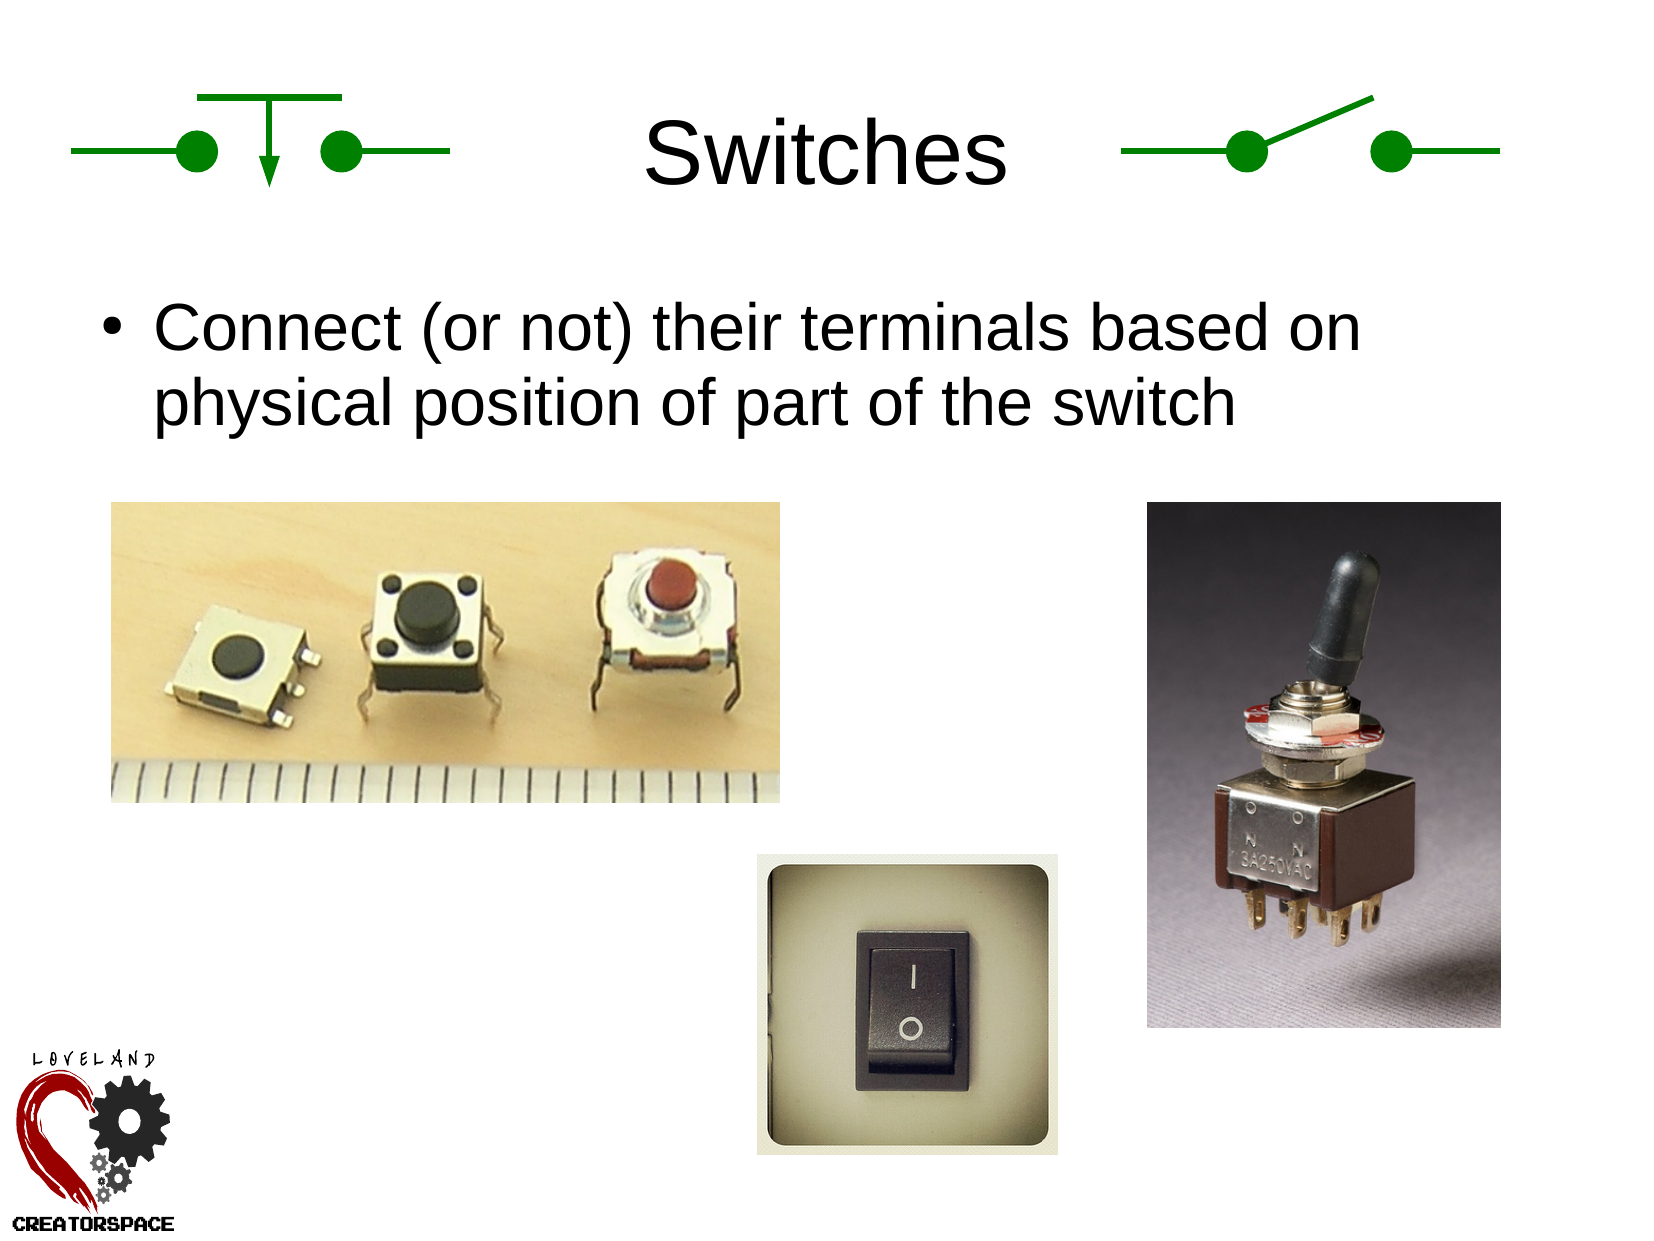

# Switches
Connect (or not) their terminals based on physical position of part of the switch